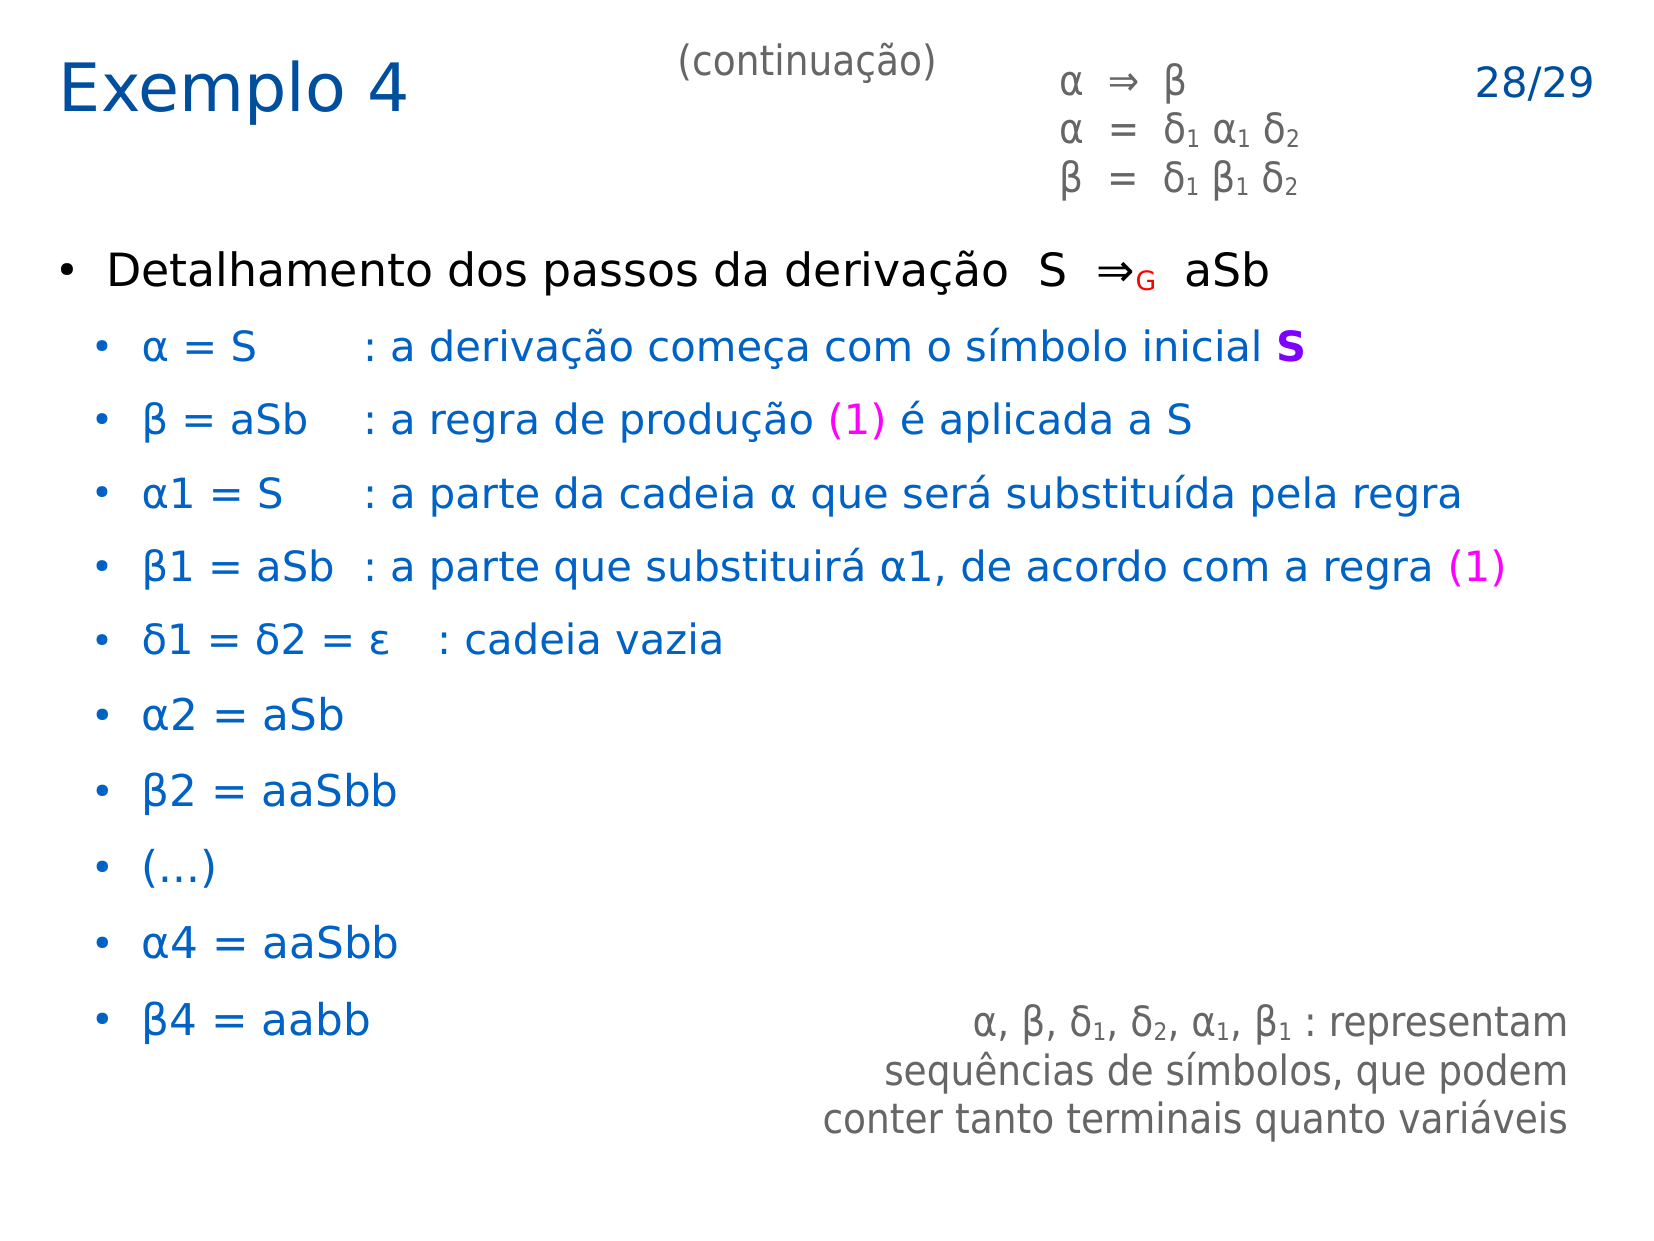

# Exemplo 4
(continuação)
α ⇒ β
α = δ1 α1 δ2
β = δ1 β1 δ2
28
Detalhamento dos passos da derivação S ⇒G aSb
α = S 		: a derivação começa com o símbolo inicial S
β = aSb 	: a regra de produção (1) é aplicada a S
α1 = S 	: a parte da cadeia α que será substituída pela regra
β1 = aSb	: a parte que substituirá α1, de acordo com a regra (1)
δ1 = δ2 = ε 	: cadeia vazia
α2 = aSb
β2 = aaSbb
(...)
α4 = aaSbb
β4 = aabb
α, β, δ1, δ2, α1, β1 : representam sequências de símbolos, que podem conter tanto terminais quanto variáveis